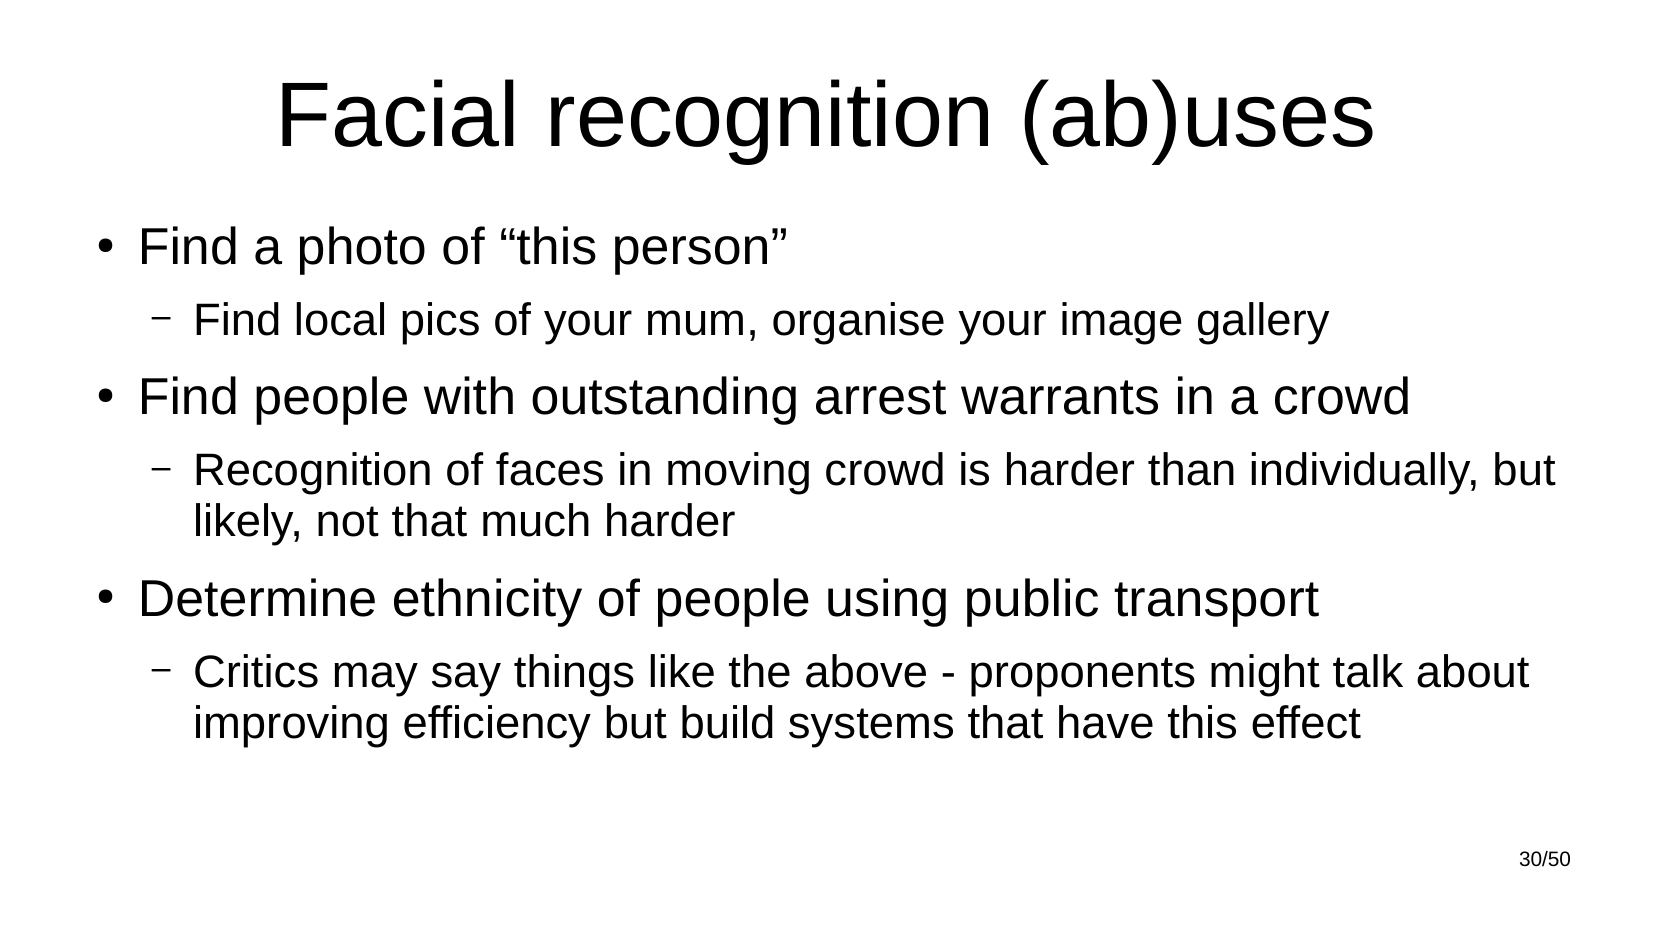

# Facial recognition (ab)uses
Find a photo of “this person”
Find local pics of your mum, organise your image gallery
Find people with outstanding arrest warrants in a crowd
Recognition of faces in moving crowd is harder than individually, but likely, not that much harder
Determine ethnicity of people using public transport
Critics may say things like the above - proponents might talk about improving efficiency but build systems that have this effect
30